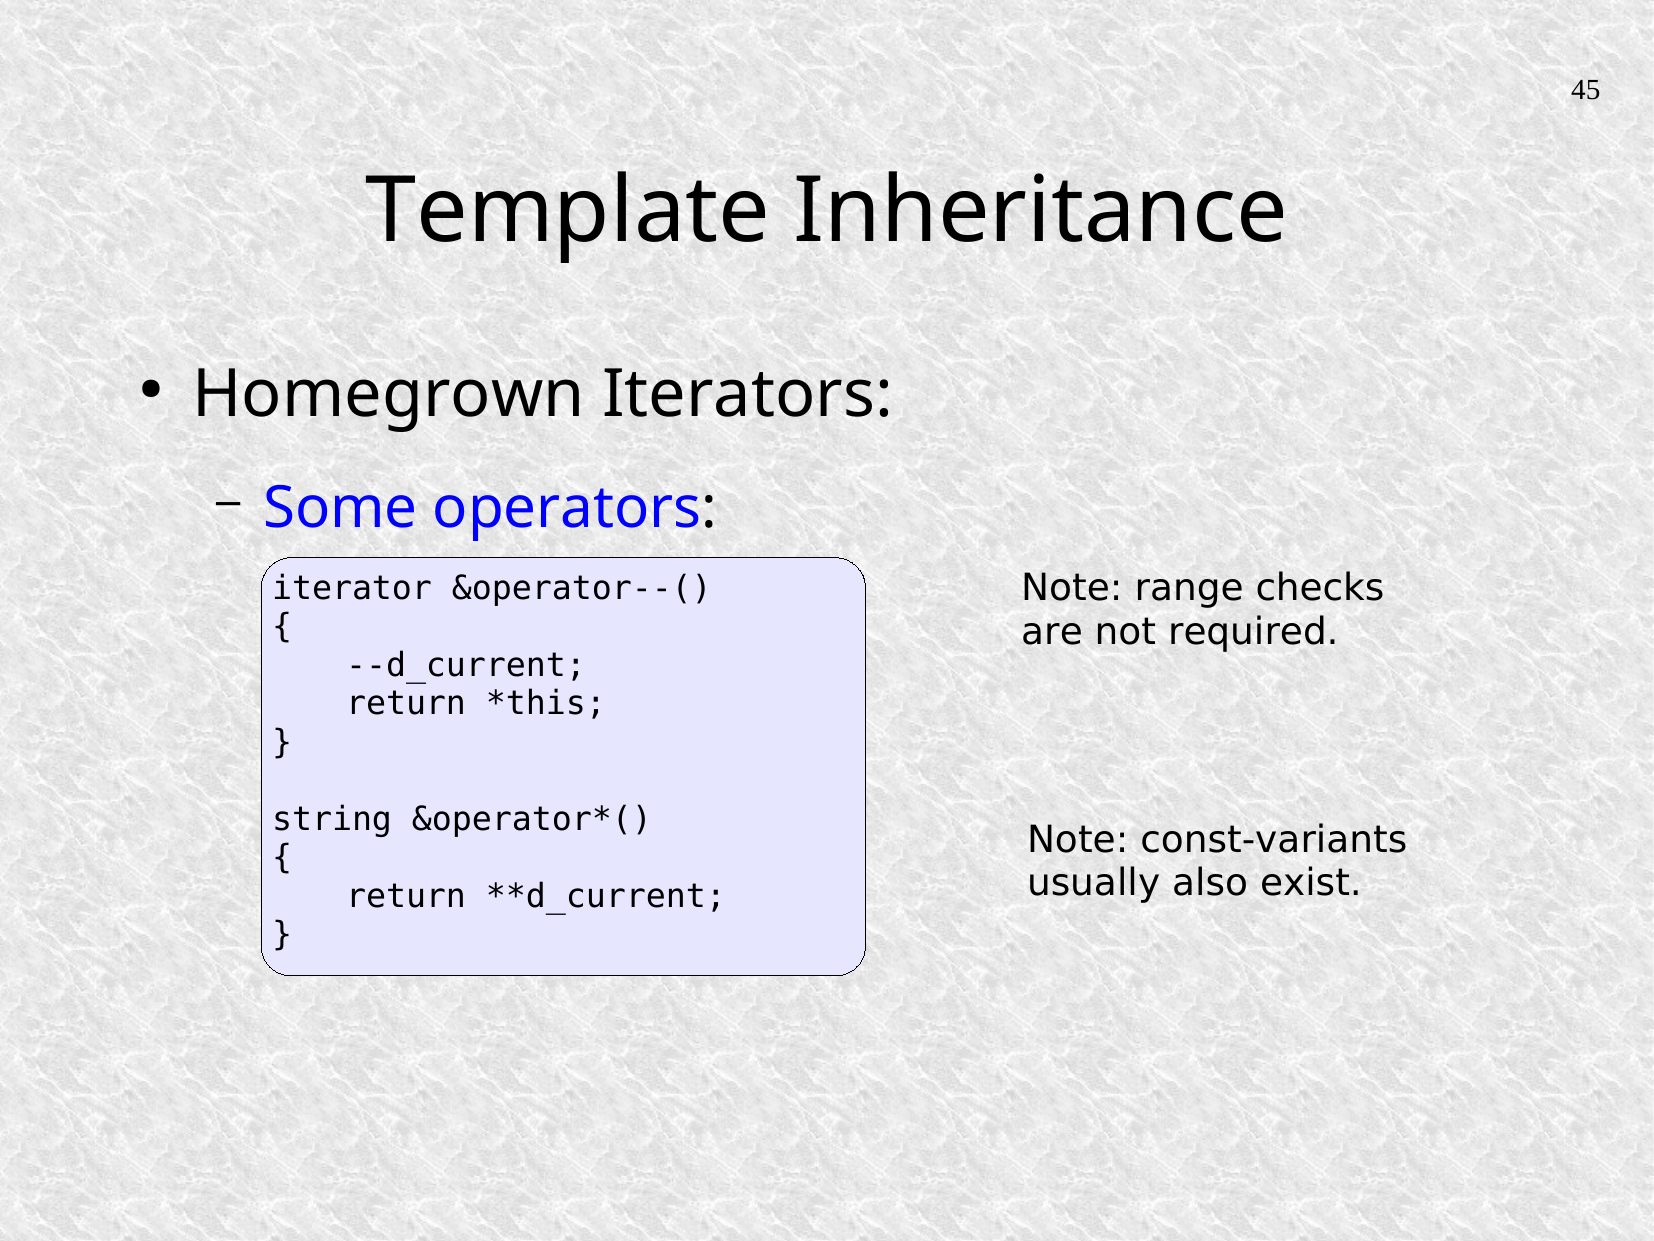

45
# Template Inheritance
Homegrown Iterators:
Some operators:
Note: range checks
are not required.
iterator &operator--()
{
	--d_current;
	return *this;
}
string &operator*()
{
	return **d_current;
}
Note: const-variants
usually also exist.